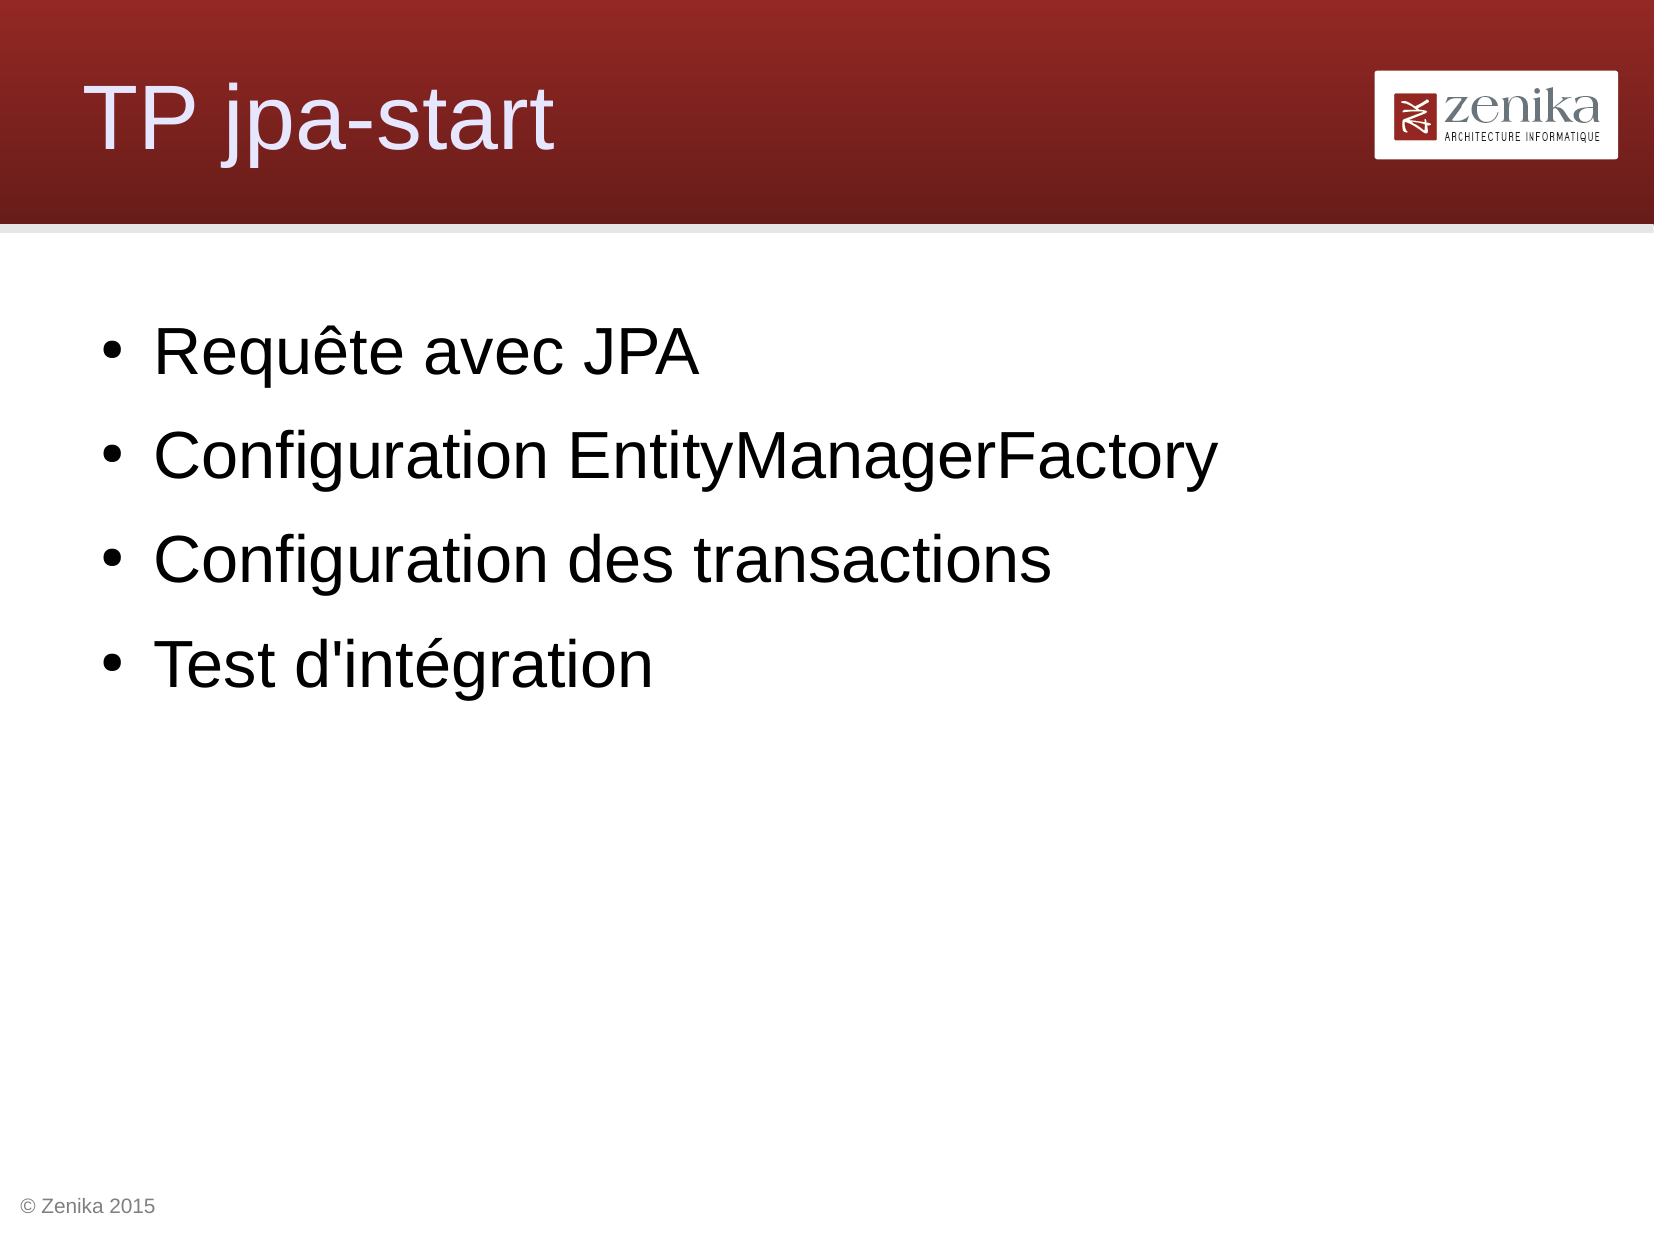

# TP jpa-start
Requête avec JPA
Configuration EntityManagerFactory
Configuration des transactions
Test d'intégration